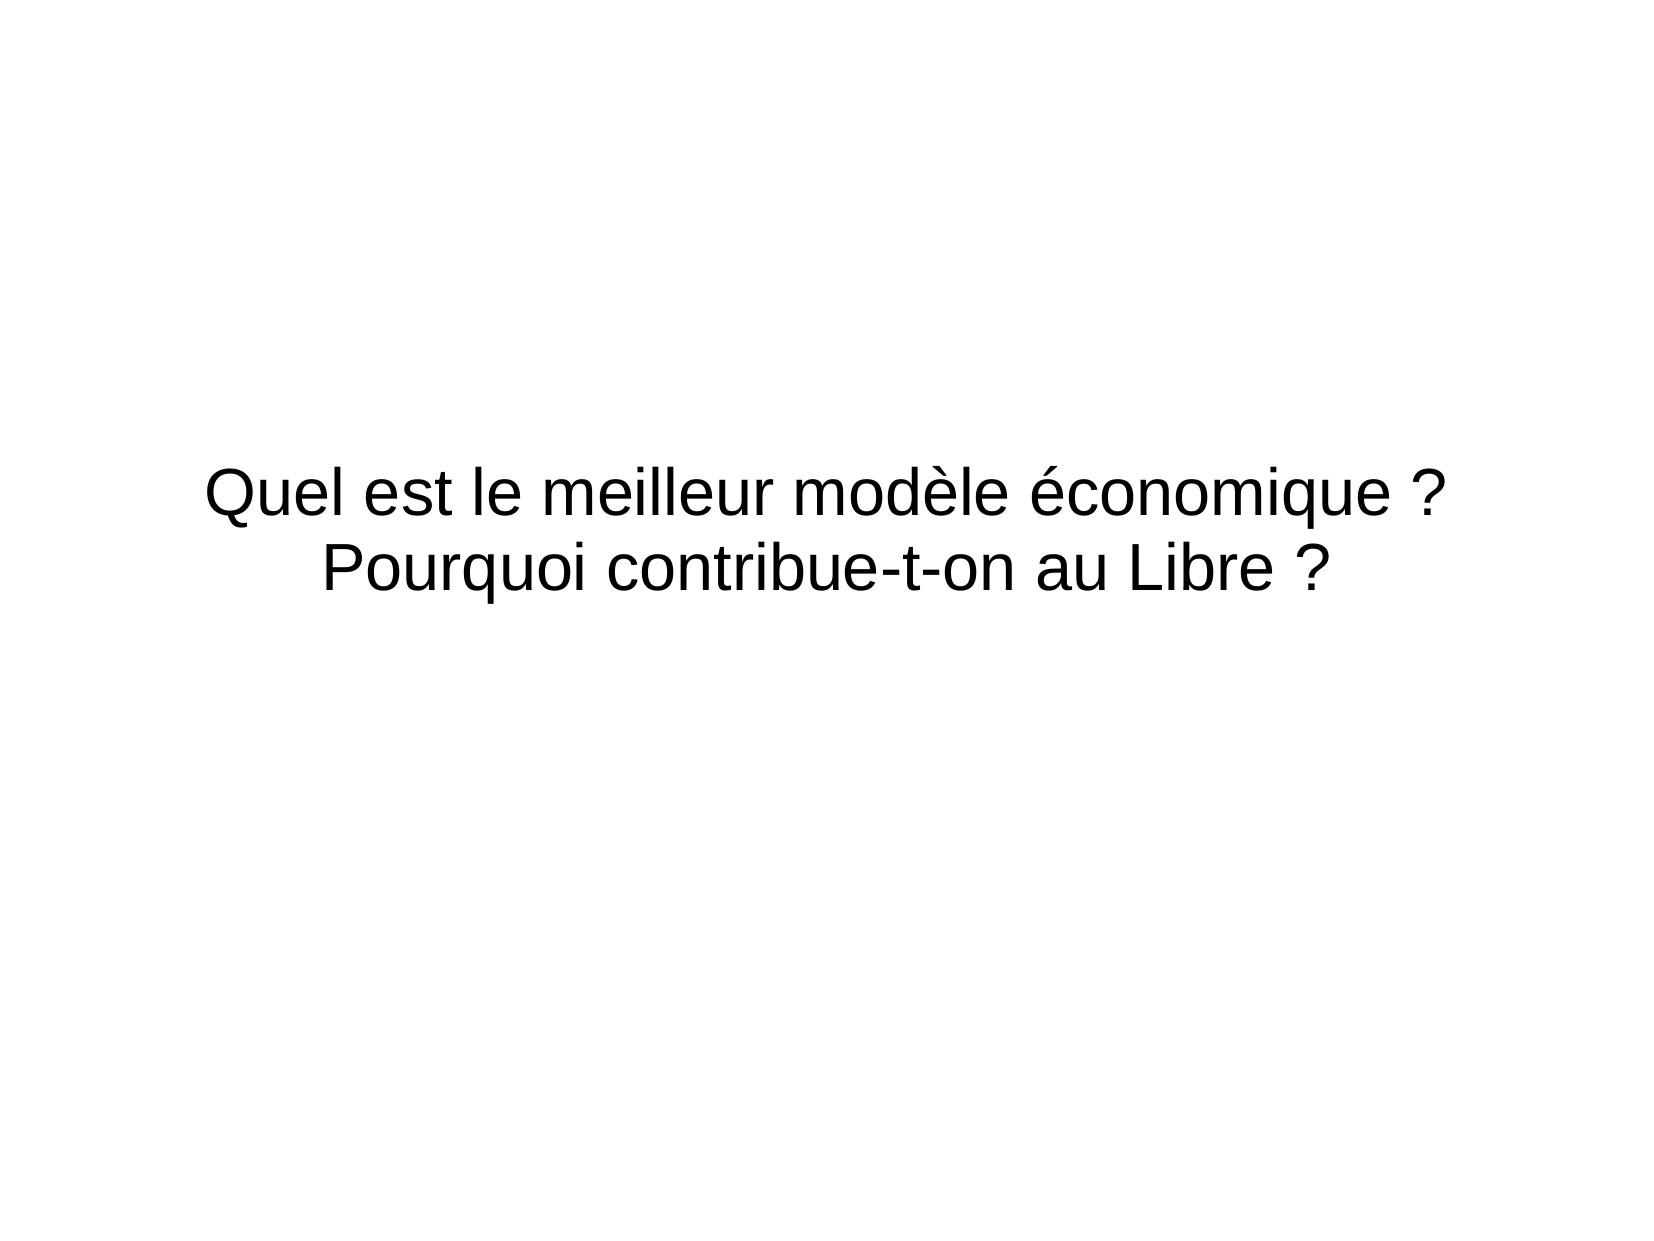

# Quel est le meilleur modèle économique ?
Pourquoi contribue-t-on au Libre ?